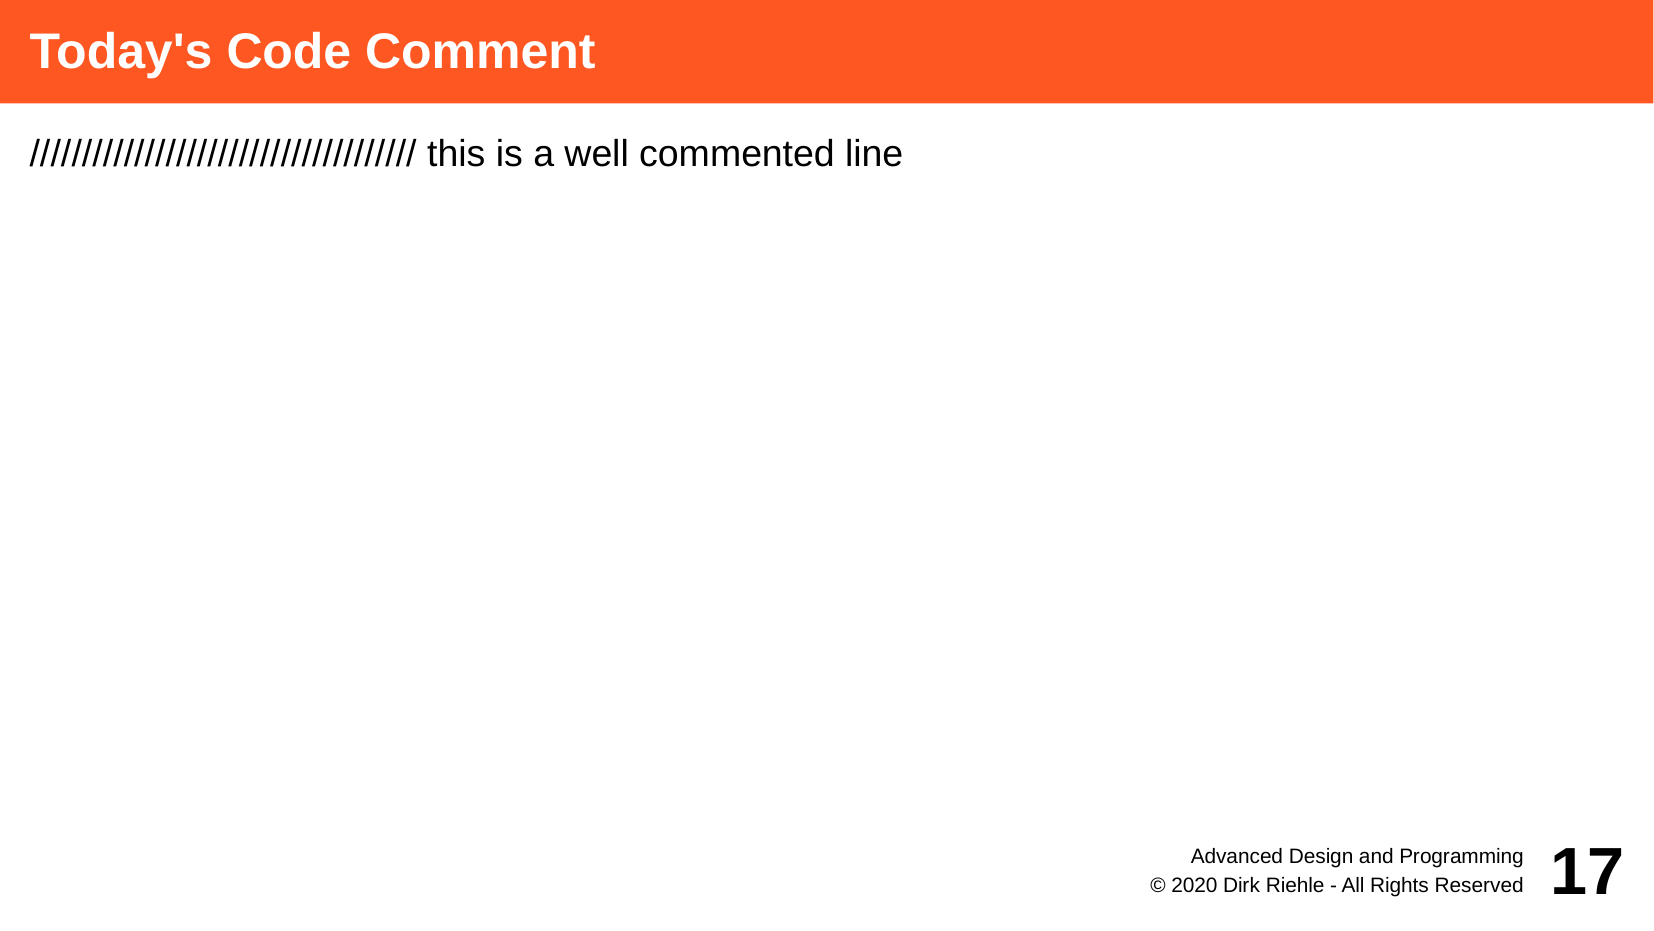

# Today's Code Comment
///////////////////////////////////// this is a well commented line
Advanced Design and Programming
17
© 2020 Dirk Riehle - All Rights Reserved